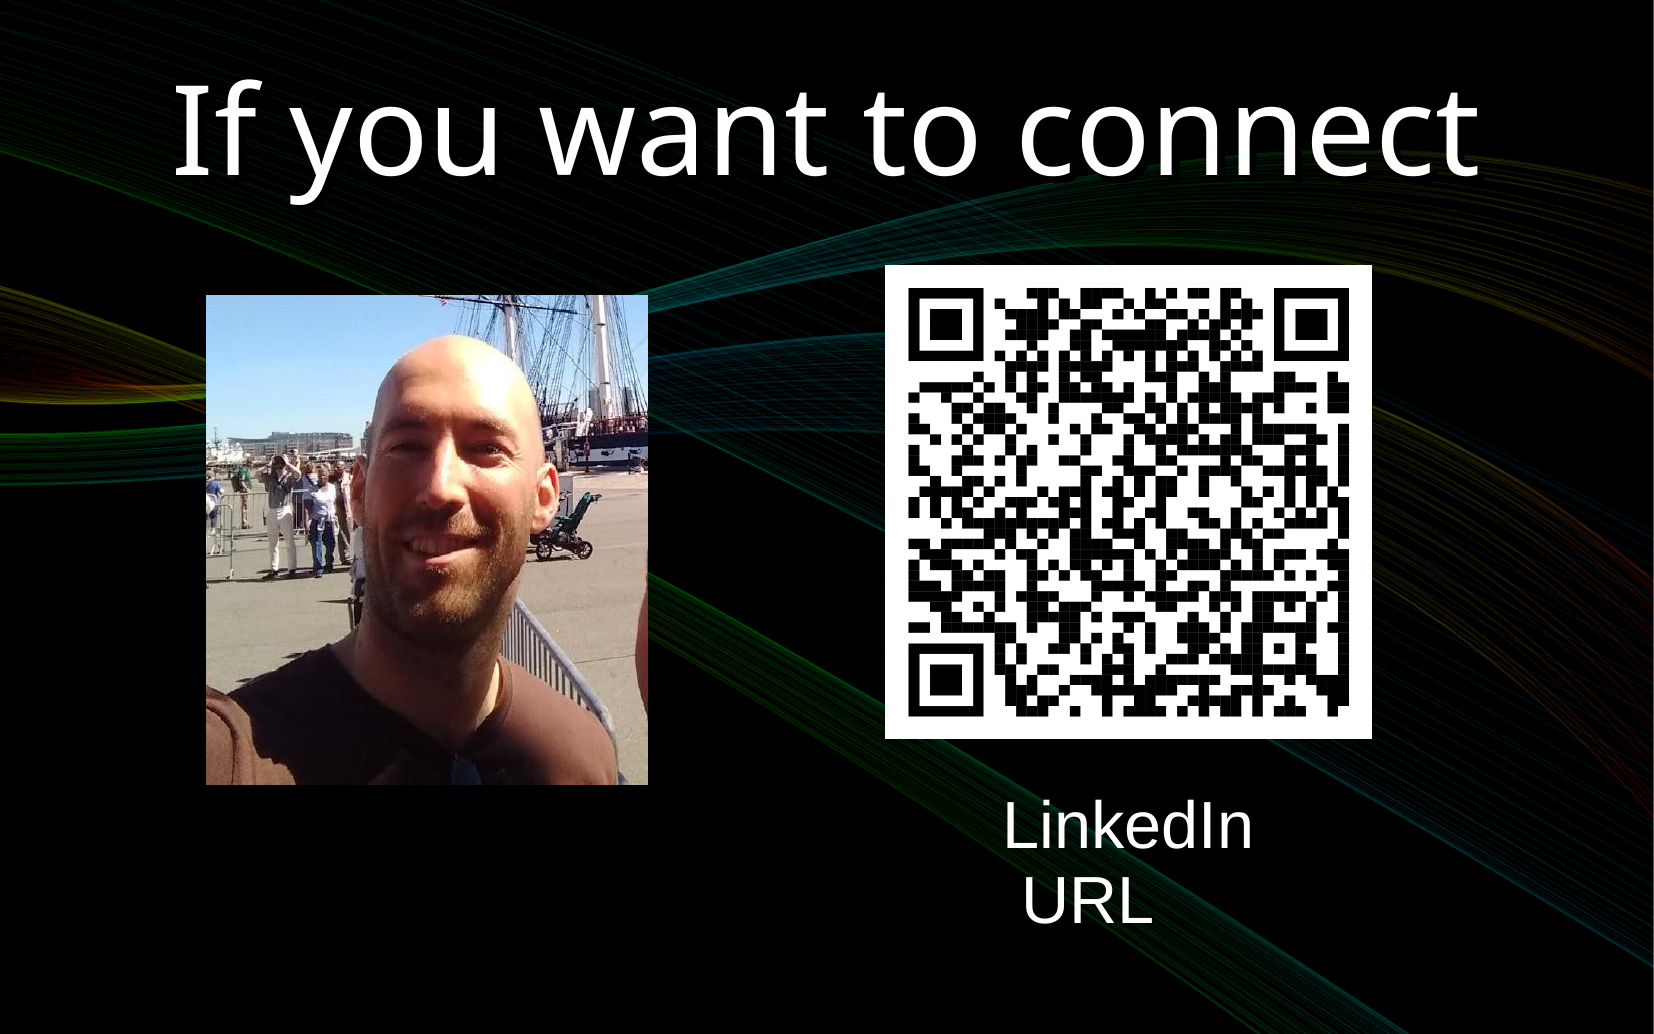

# If you want to connect
LinkedIn
 URL